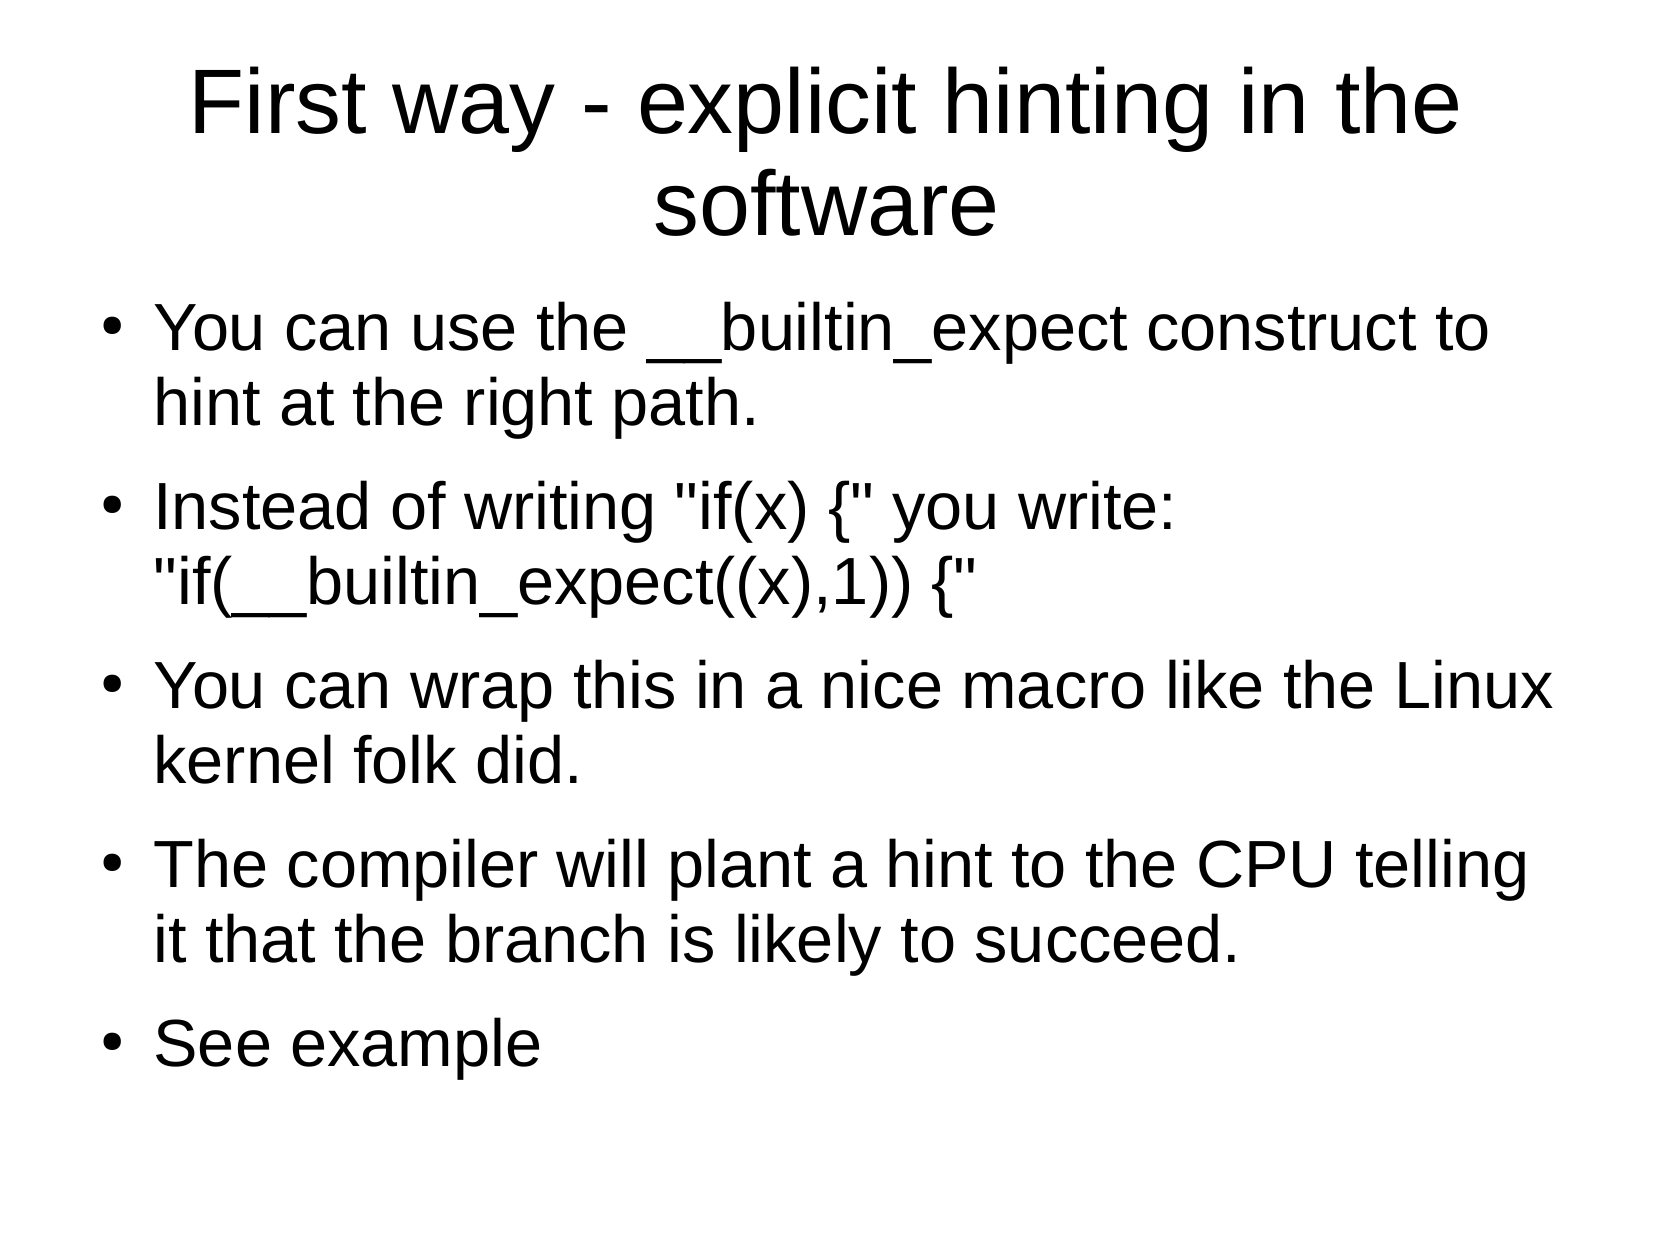

# First way - explicit hinting in the software
You can use the __builtin_expect construct to hint at the right path.
Instead of writing "if(x) {" you write: "if(__builtin_expect((x),1)) {"
You can wrap this in a nice macro like the Linux kernel folk did.
The compiler will plant a hint to the CPU telling it that the branch is likely to succeed.
See example